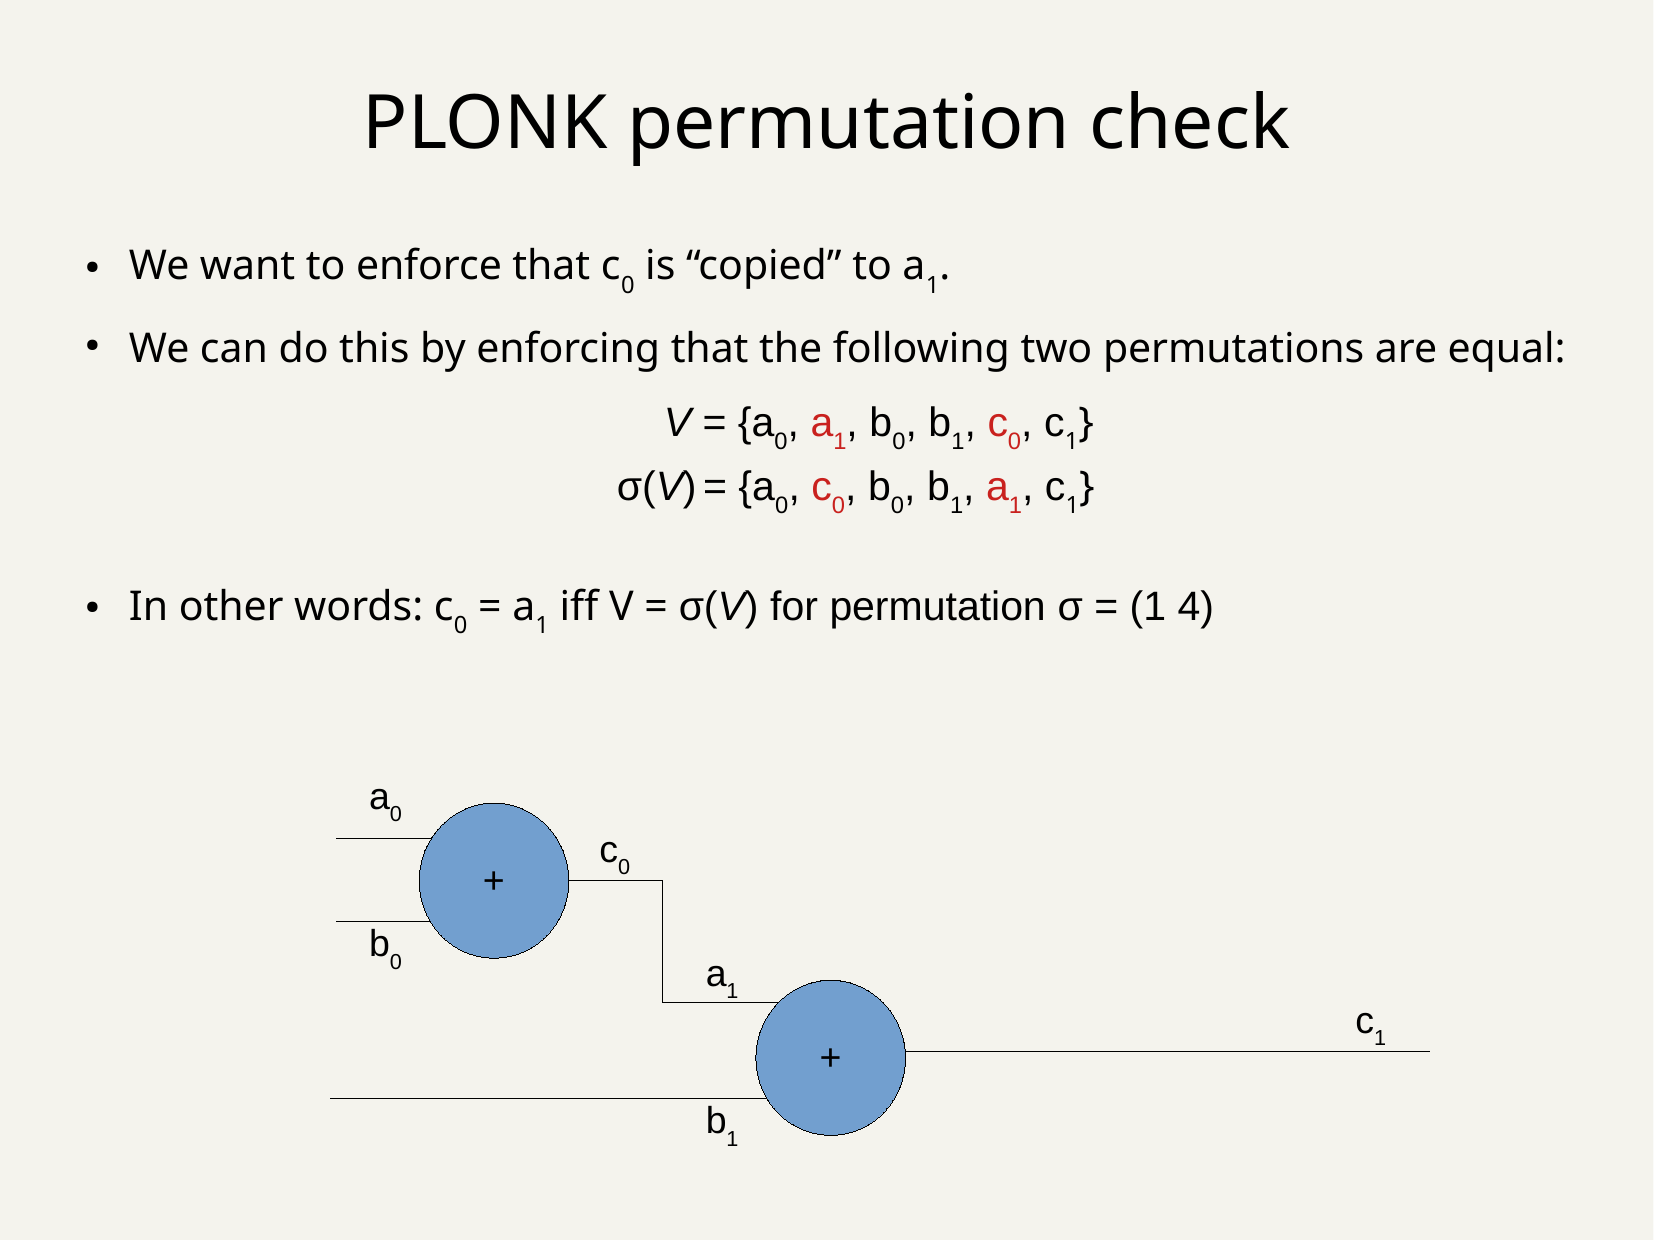

# PLONK permutation check
We want to enforce that c0 is “copied” to a1.
We can do this by enforcing that the following two permutations are equal:
 V = {a0, a1, b0, b1, c0, c1}
 σ(V) = {a0, c0, b0, b1, a1, c1}
In other words: c0 = a1 iff V = σ(V) for permutation σ = (1 4)
a0
+
c0
b0
a1
+
c1
b1